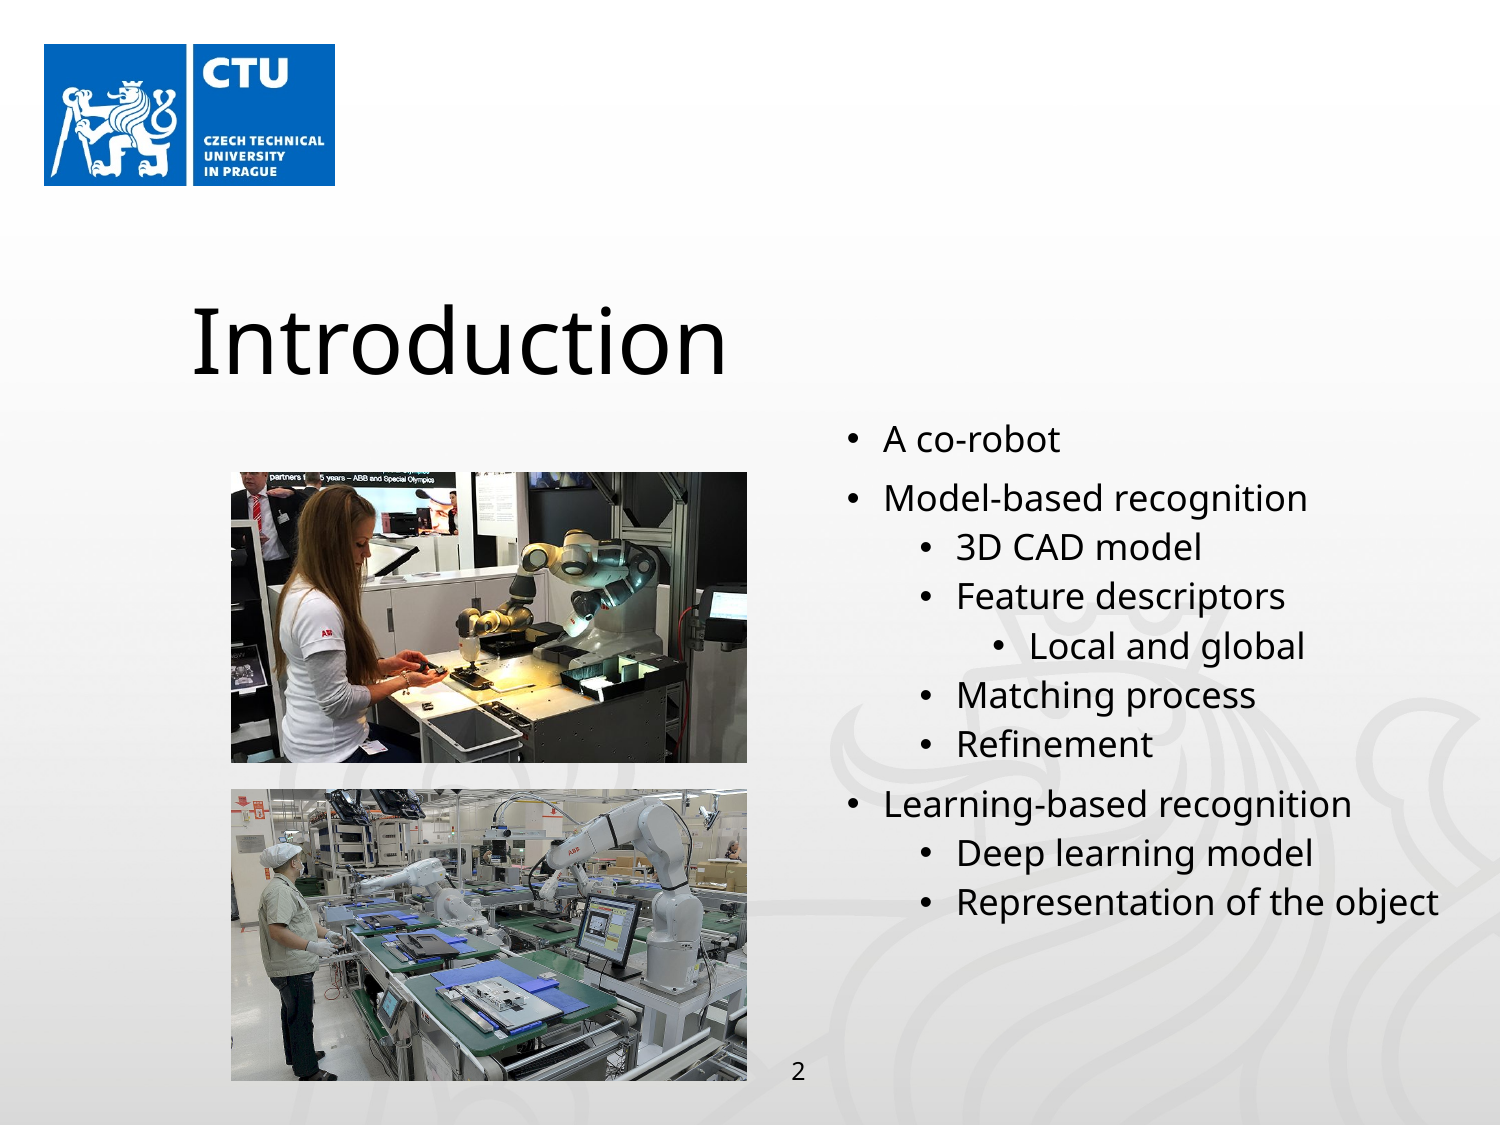

# Introduction
A co-robot
Model-based recognition
3D CAD model
Feature descriptors
Local and global
Matching process
Refinement
Learning-based recognition
Deep learning model
Representation of the object
2